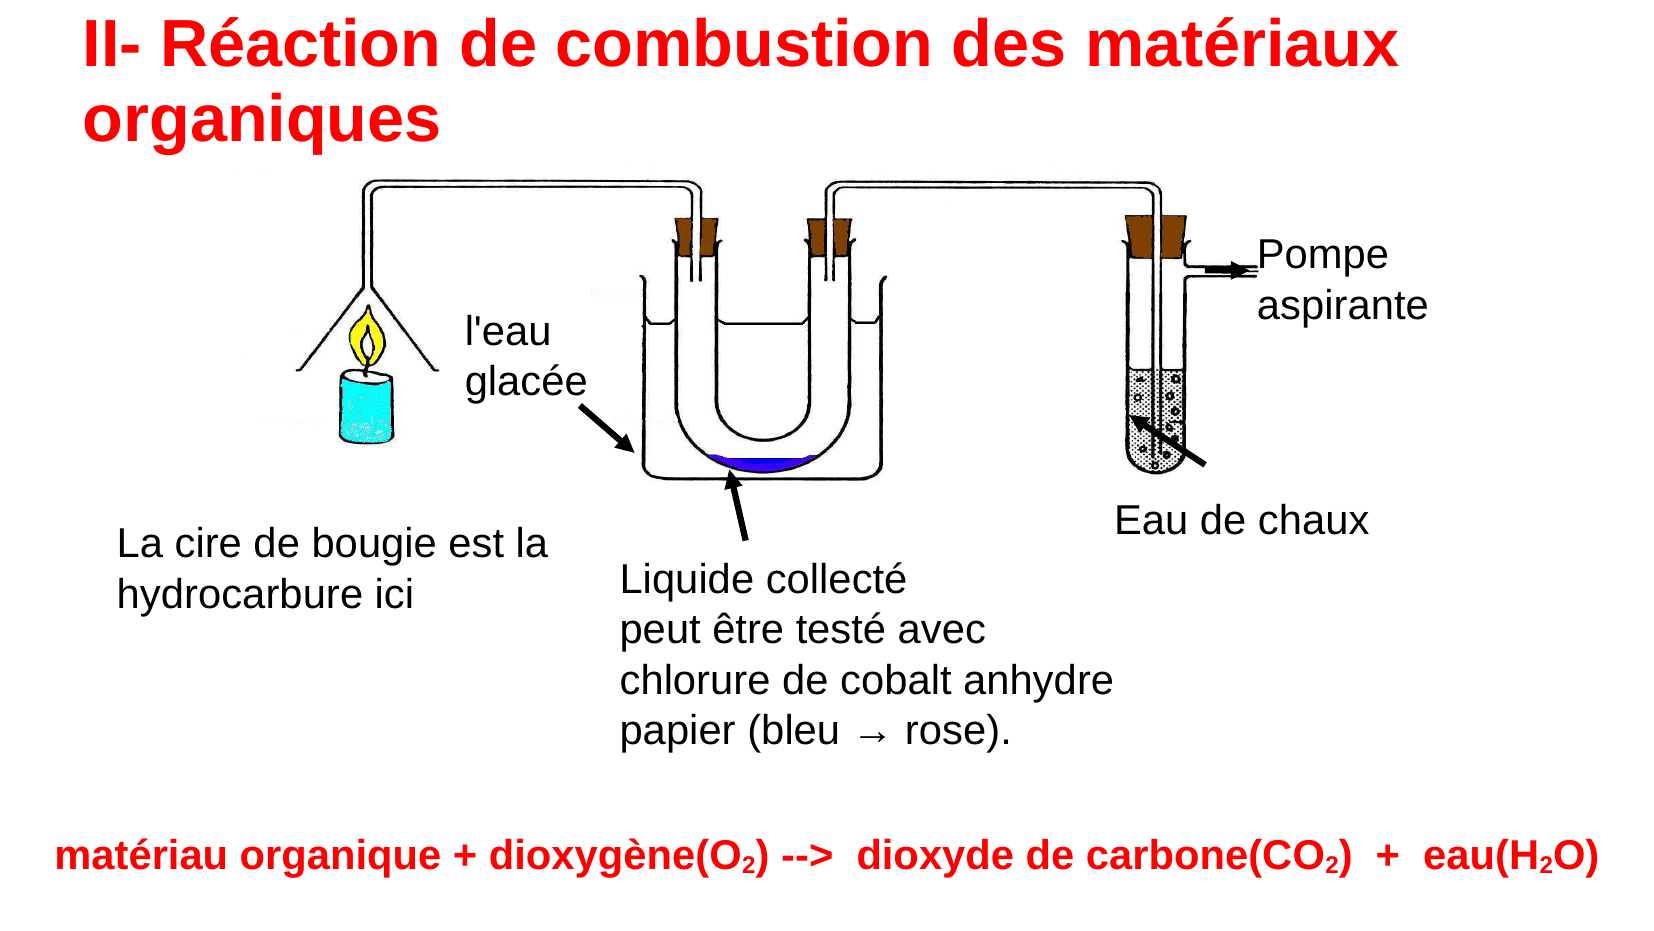

# II- Réaction de combustion des matériaux organiques
Pompe
aspirante
l'eau
glacée
Eau de chaux
La cire de bougie est la
hydrocarbure ici
Liquide collecté
peut être testé avec
chlorure de cobalt anhydre
papier (bleu → rose).
matériau organique + dioxygène(O2) -->  dioxyde de carbone(CO2)  +  eau(H2O)